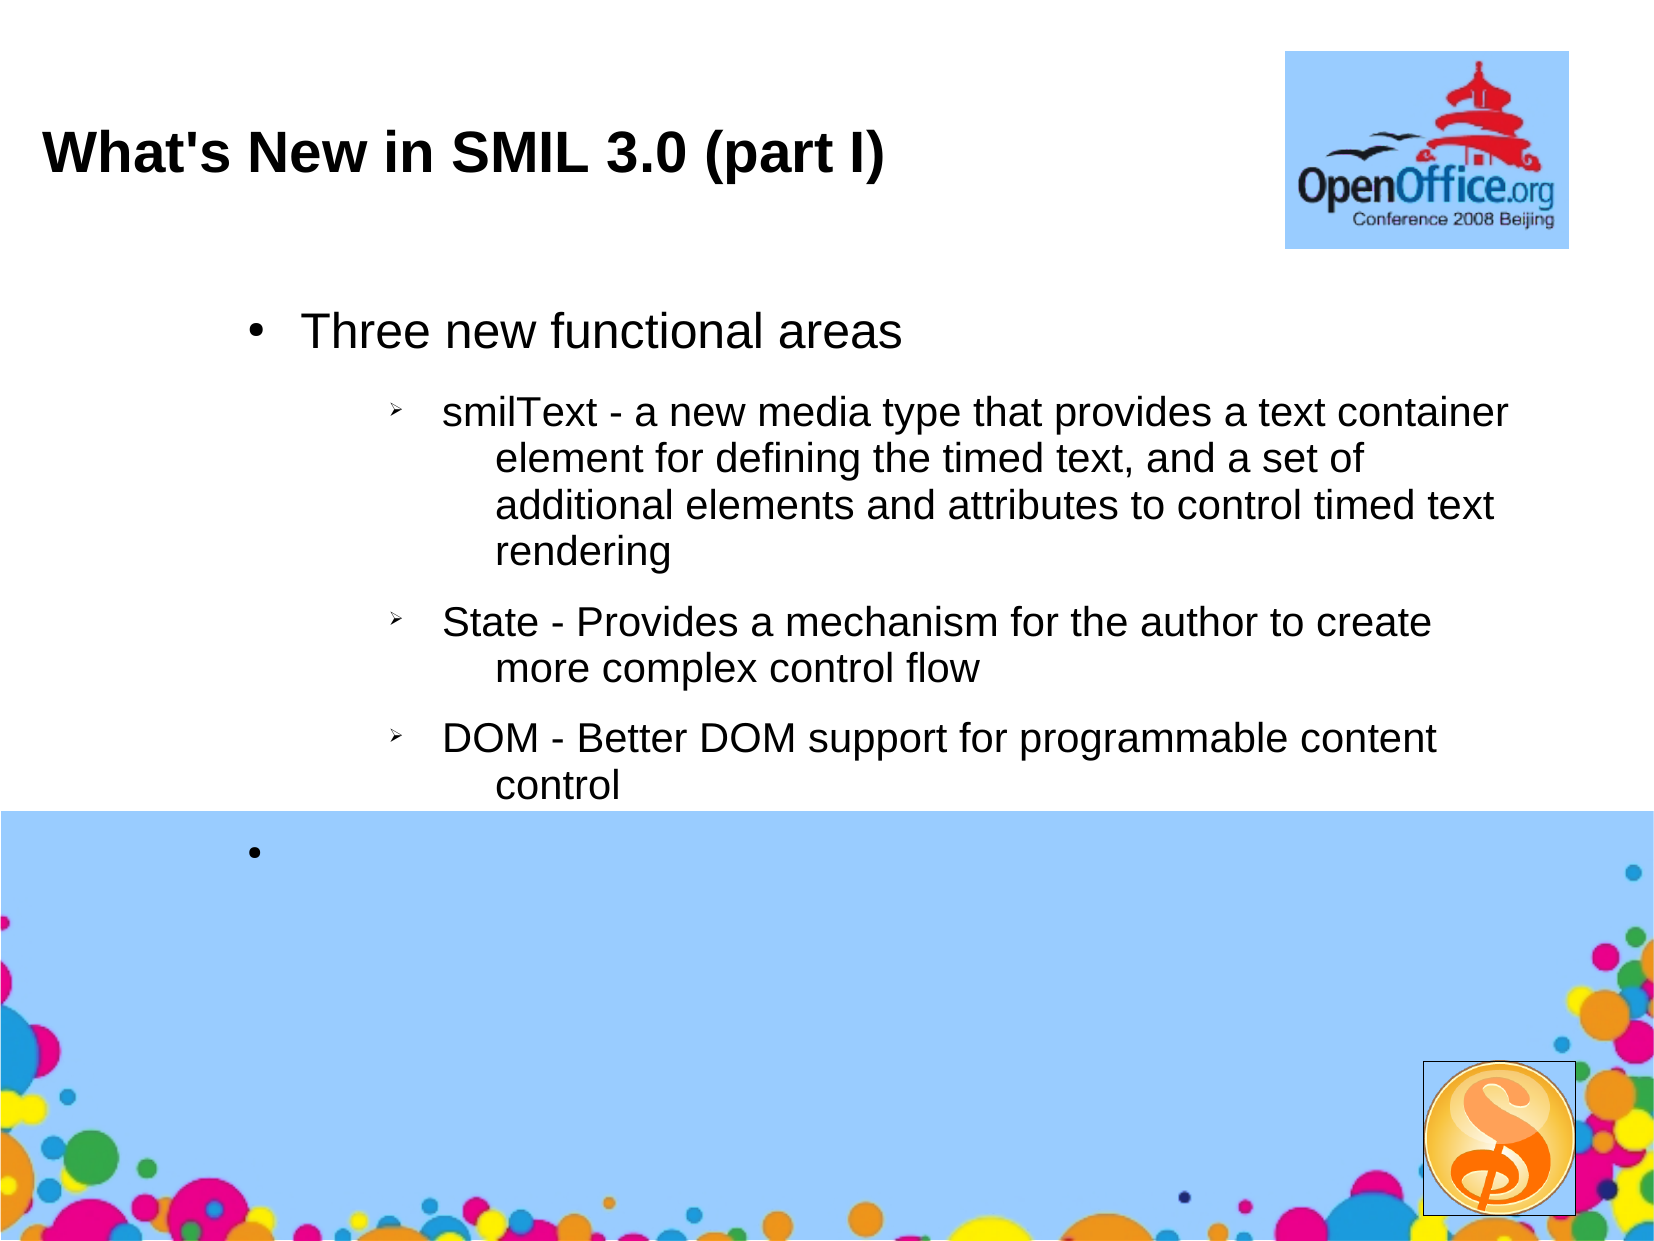

# What's New in SMIL 3.0 (part I)
Three new functional areas
smilText - a new media type that provides a text container element for defining the timed text, and a set of additional elements and attributes to control timed text rendering
State - Provides a mechanism for the author to create more complex control flow
DOM - Better DOM support for programmable content control